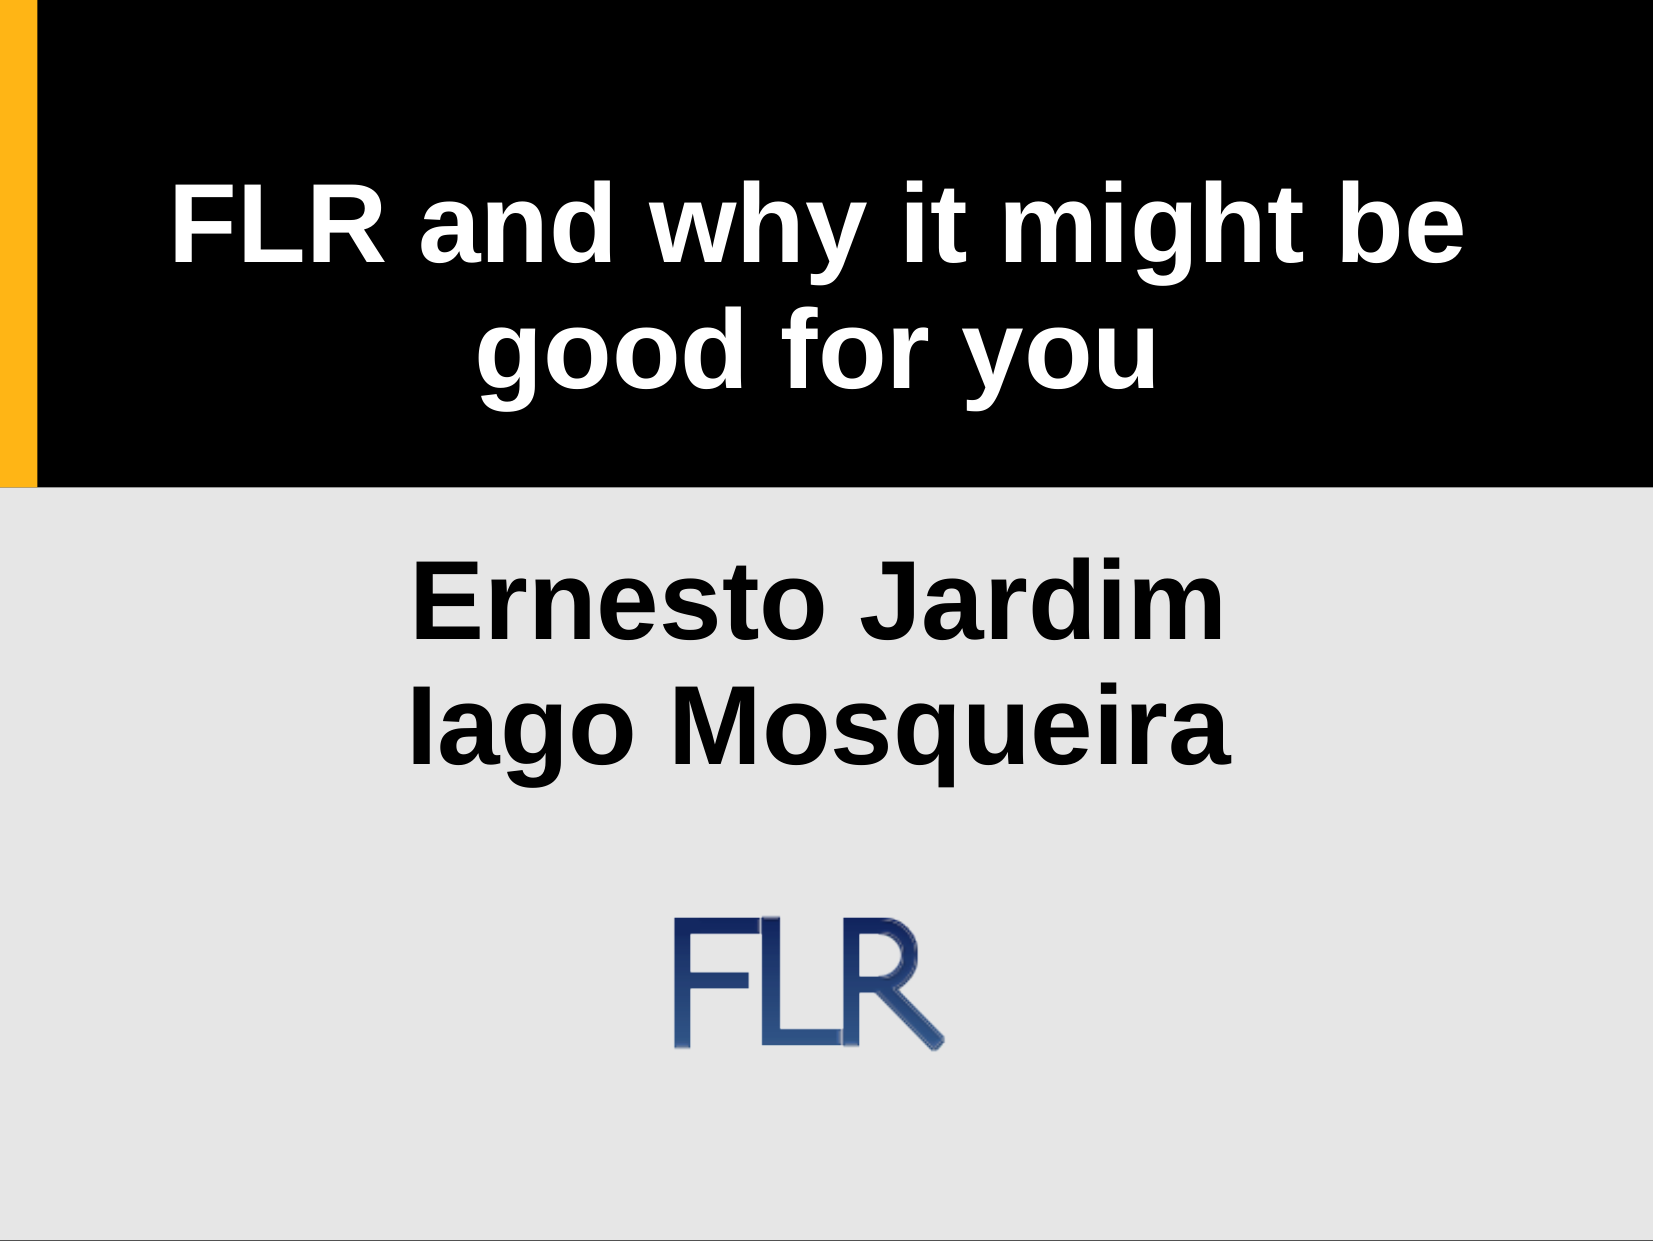

# FLR and why it might be good for you Ernesto Jardim Iago Mosqueira